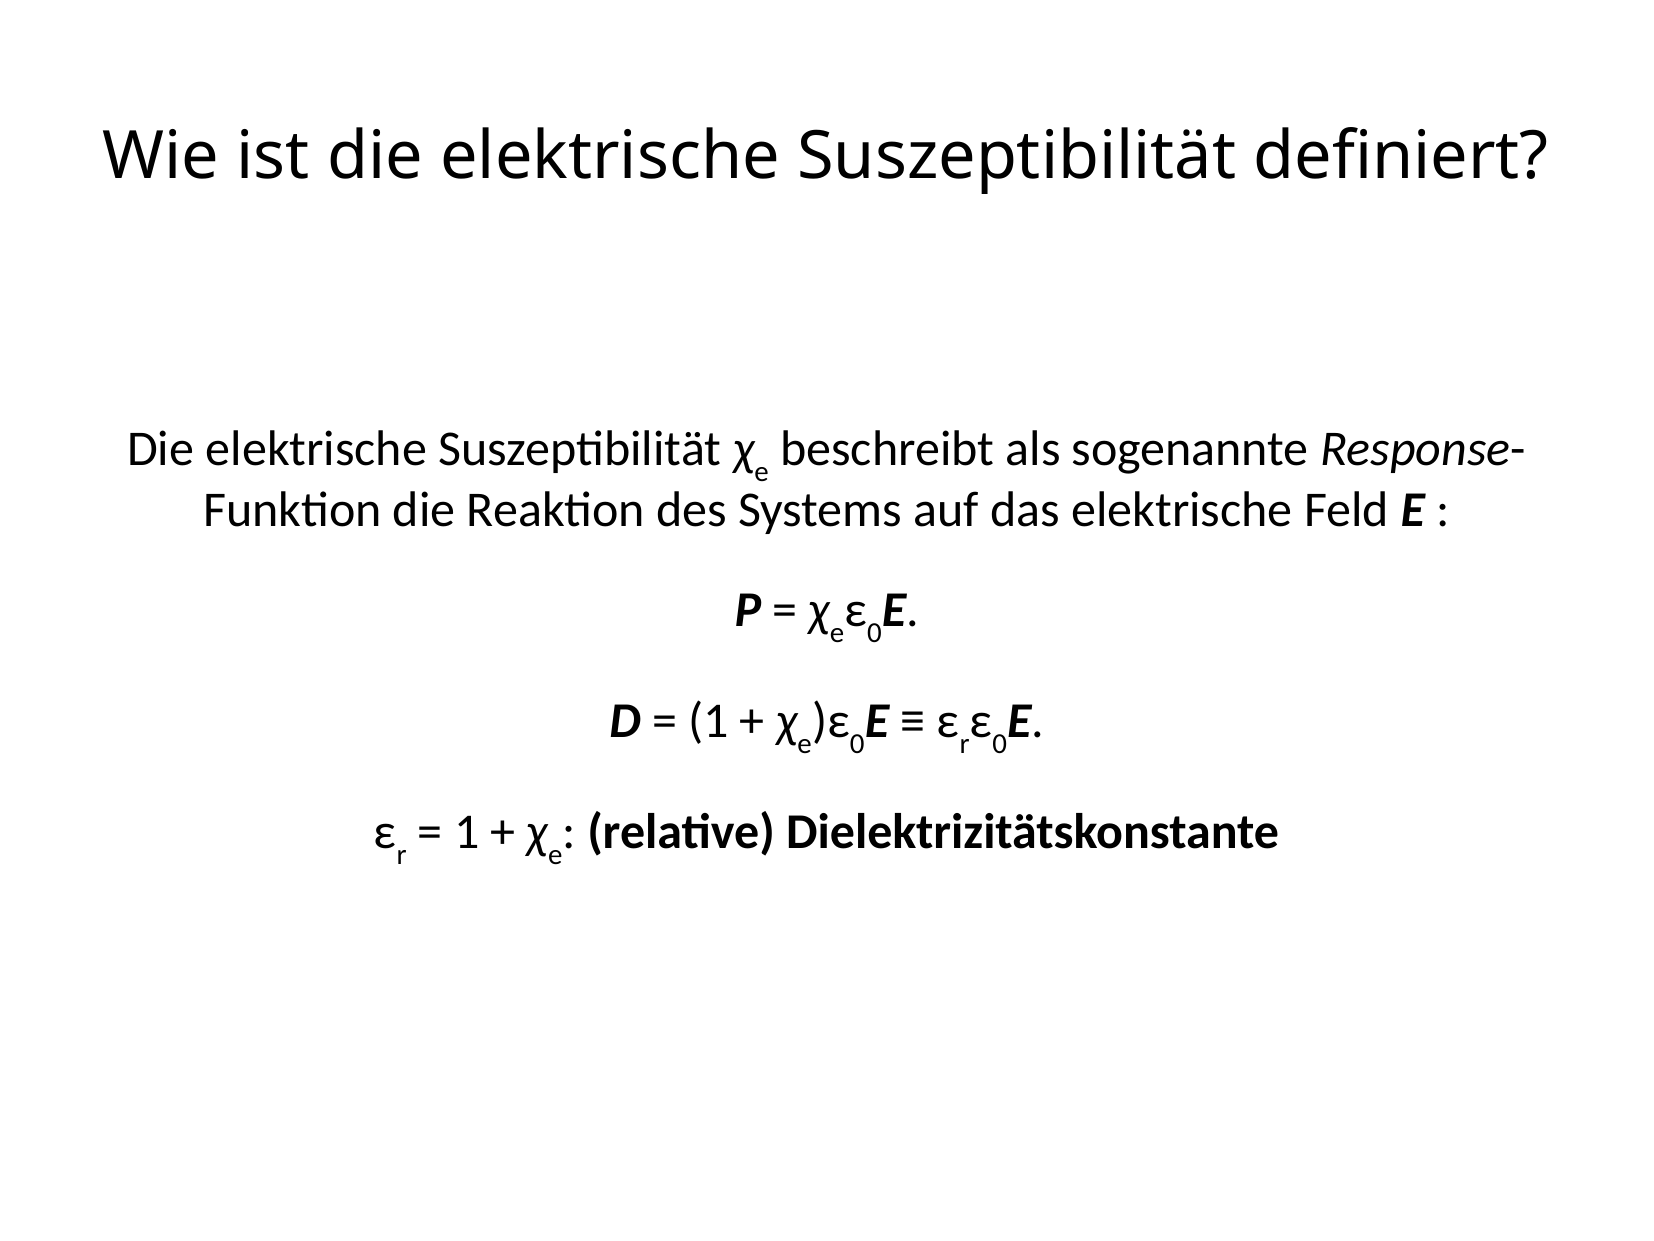

# Wie ist die elektrische Suszeptibilität definiert?
Die elektrische Suszeptibilität χe beschreibt als sogenannte Response-Funktion die Reaktion des Systems auf das elektrische Feld E :
P = χeε0E.
D = (1 + χe)ε0E ≡ εrε0E.
εr = 1 + χe: (relative) Dielektrizitätskonstante